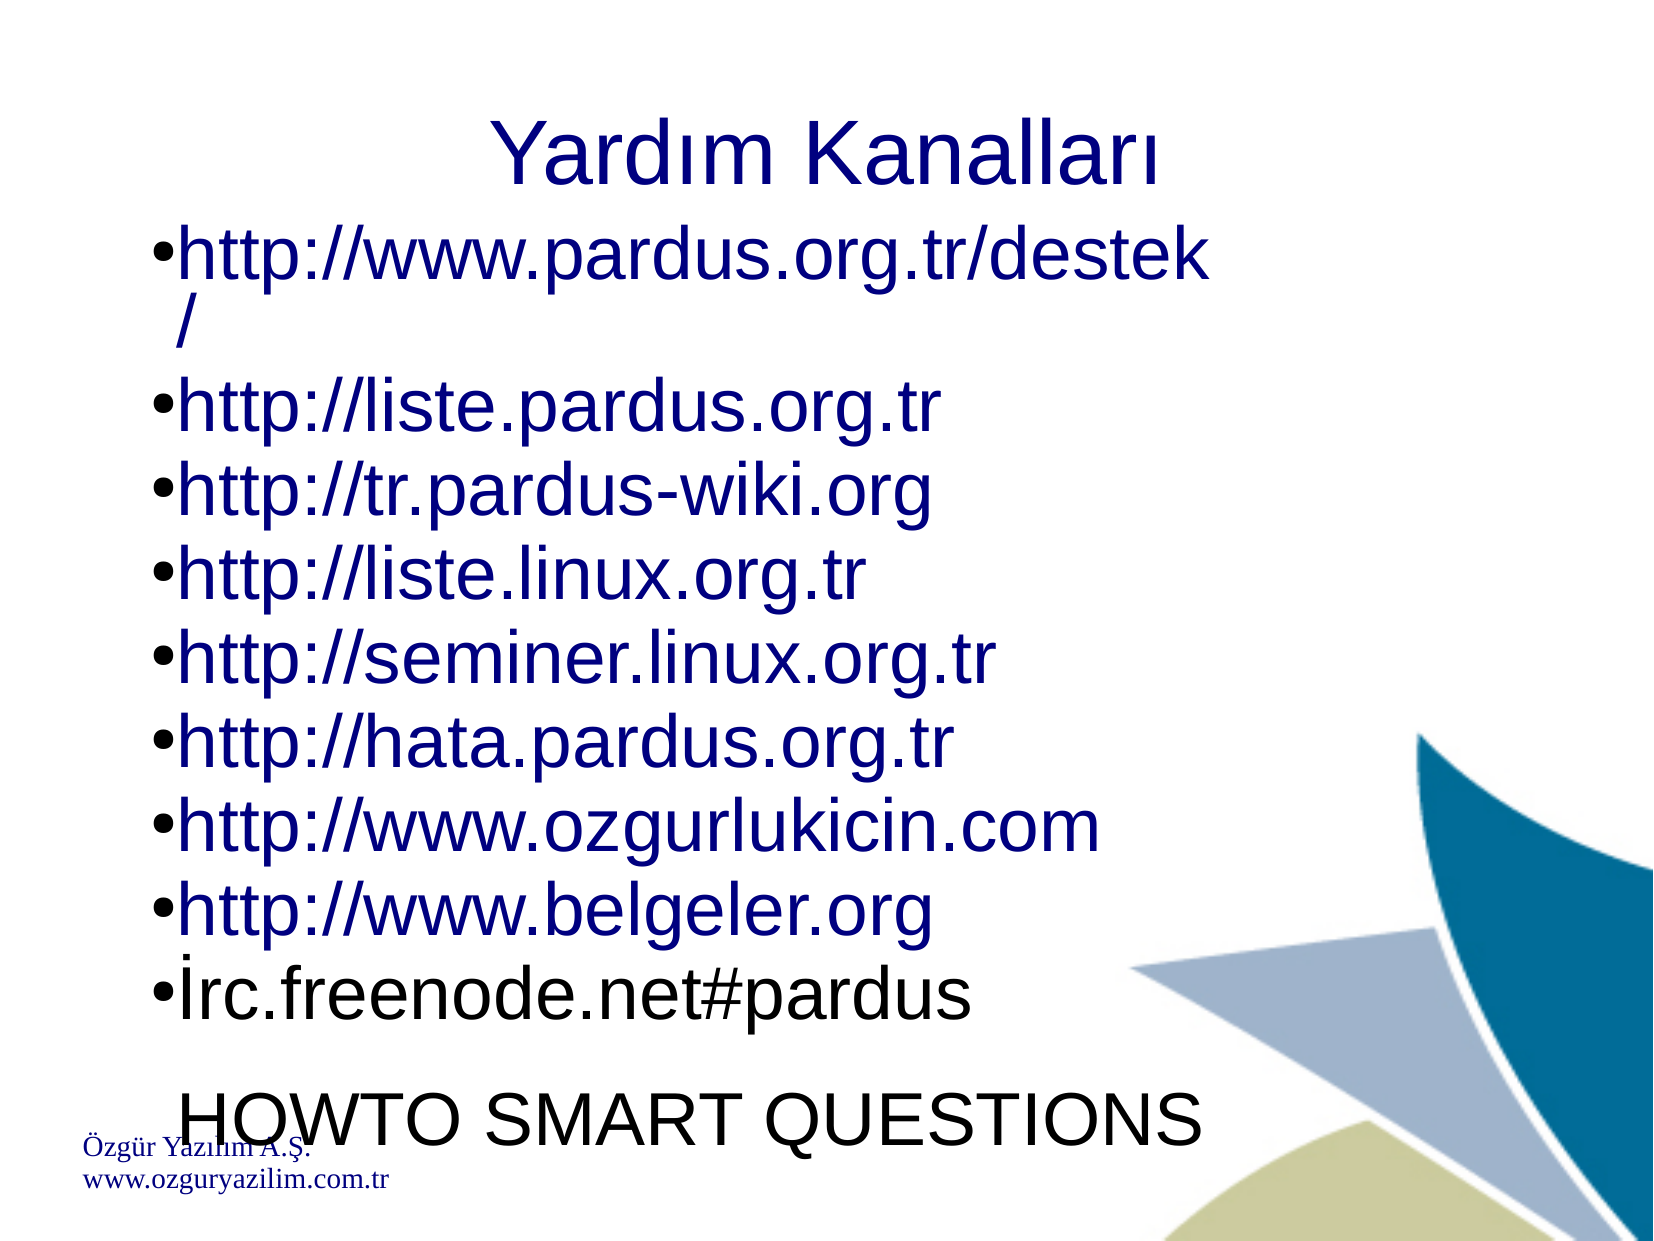

# Yardım Kanalları
http://www.pardus.org.tr/destek/
http://liste.pardus.org.tr
http://tr.pardus-wiki.org
http://liste.linux.org.tr
http://seminer.linux.org.tr
http://hata.pardus.org.tr
http://www.ozgurlukicin.com
http://www.belgeler.org
İrc.freenode.net#pardus
HOWTO SMART QUESTIONS